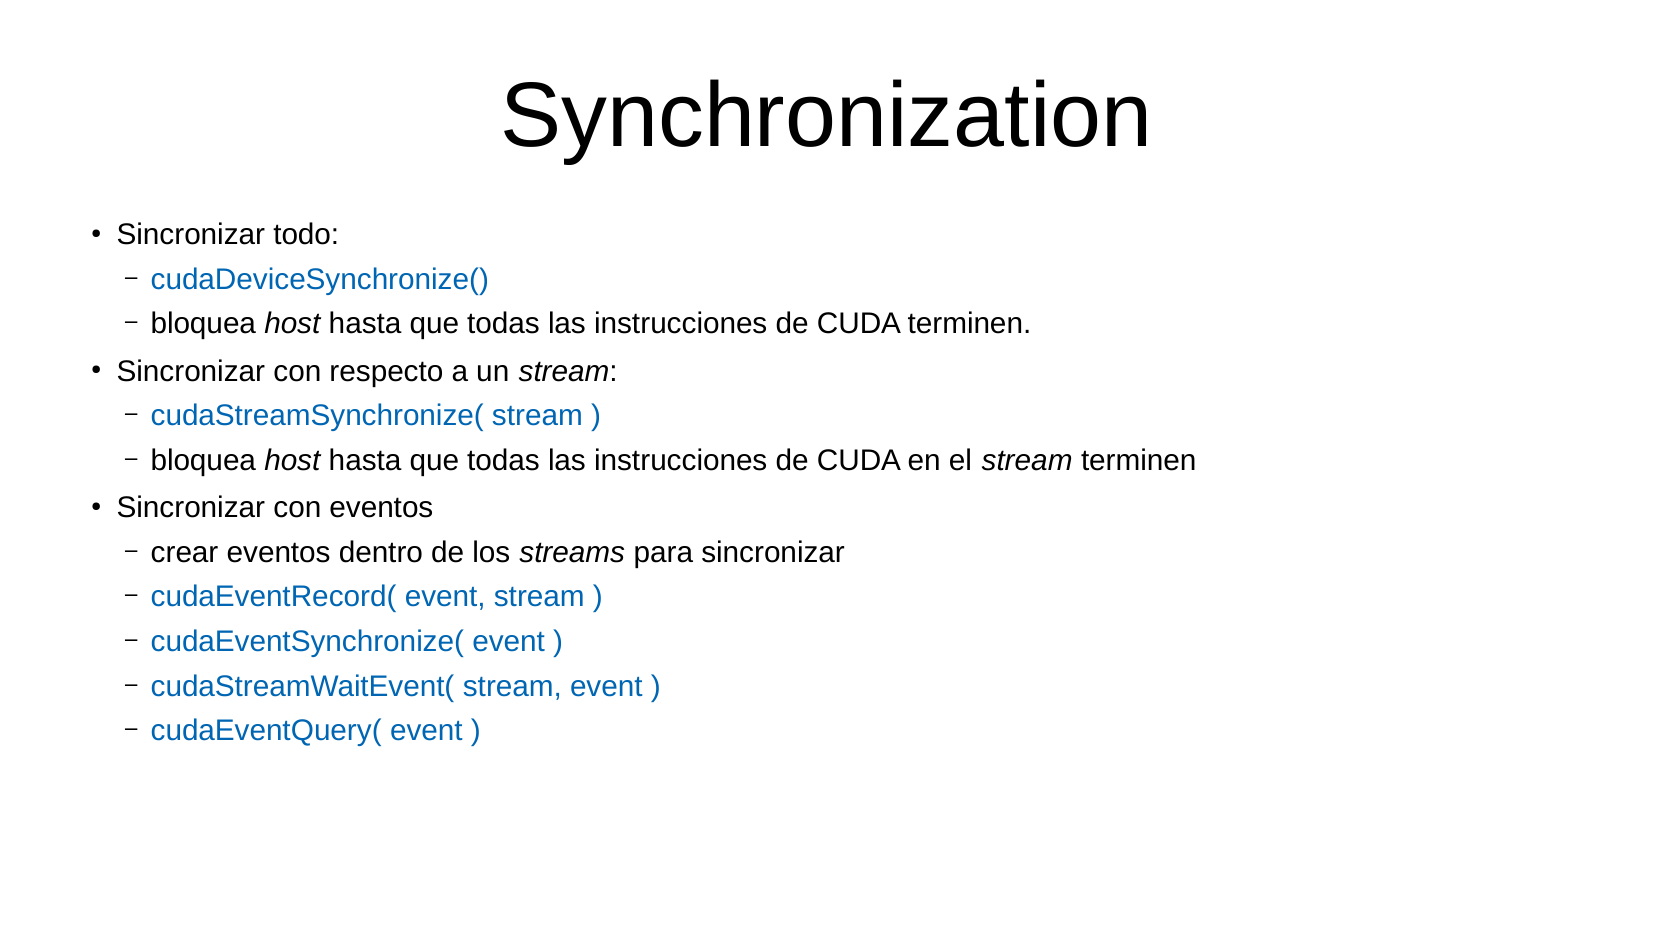

# Synchronization
Sincronizar todo:
cudaDeviceSynchronize()
bloquea host hasta que todas las instrucciones de CUDA terminen.
Sincronizar con respecto a un stream:
cudaStreamSynchronize( stream )
bloquea host hasta que todas las instrucciones de CUDA en el stream terminen
Sincronizar con eventos
crear eventos dentro de los streams para sincronizar
cudaEventRecord( event, stream )
cudaEventSynchronize( event )
cudaStreamWaitEvent( stream, event )
cudaEventQuery( event )